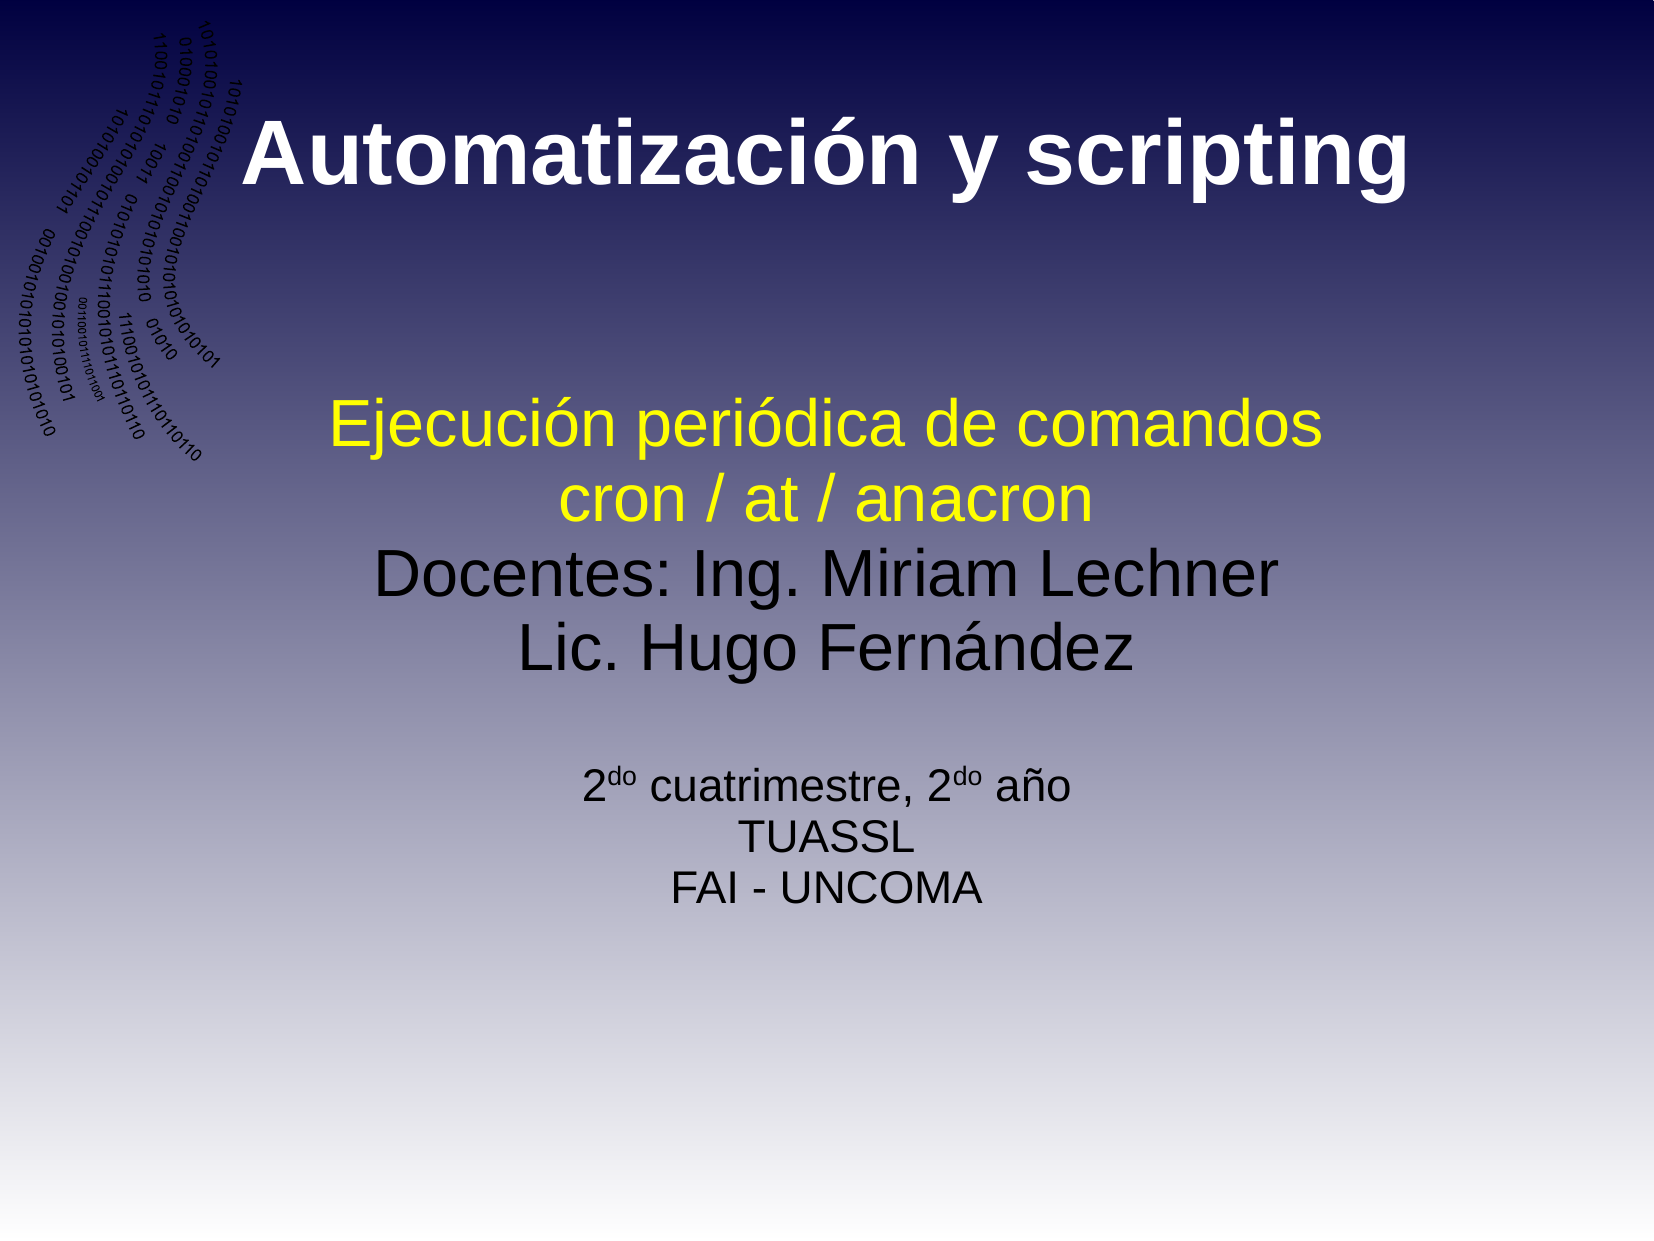

# Automatización y scripting
Ejecución periódica de comandos
cron / at / anacron
Docentes: Ing. Miriam Lechner
Lic. Hugo Fernández
2do cuatrimestre, 2do año
TUASSL
FAI - UNCOMA